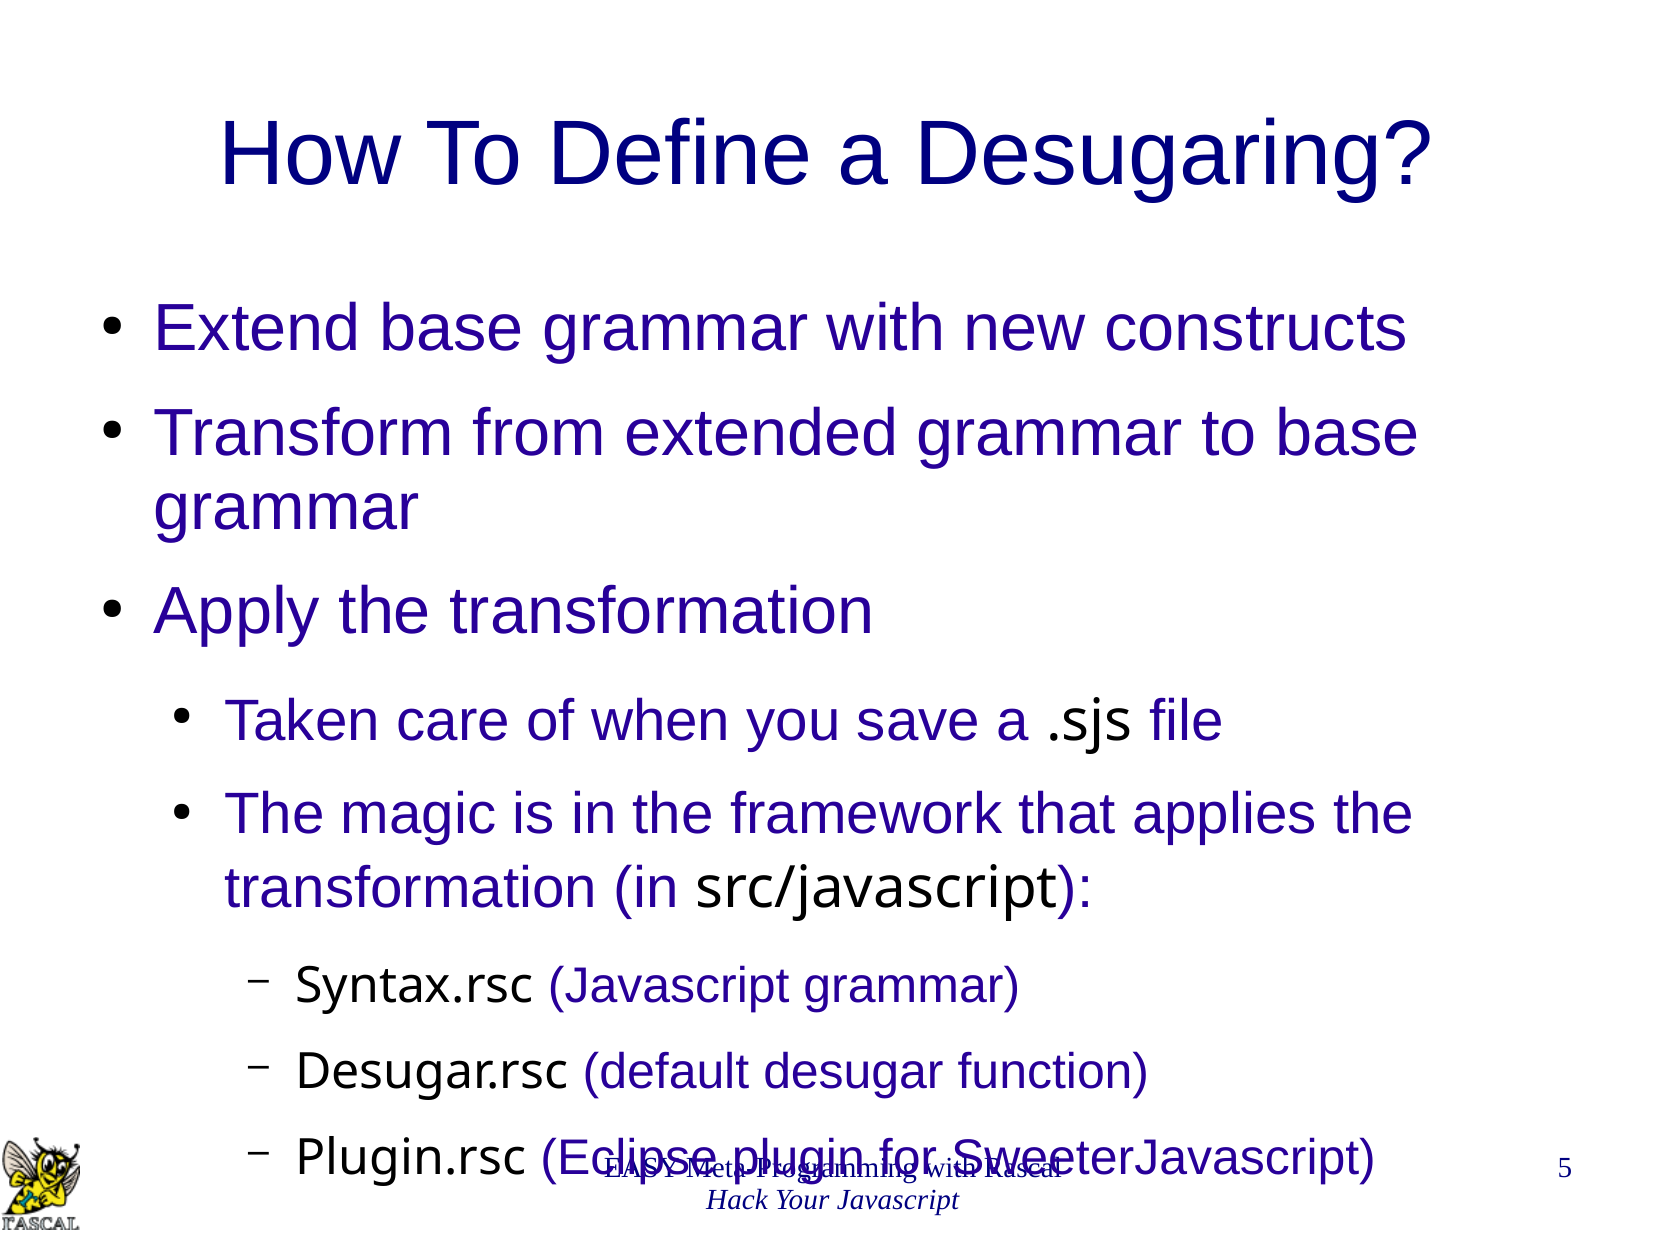

# How To Define a Desugaring?
Extend base grammar with new constructs
Transform from extended grammar to base grammar
Apply the transformation
Taken care of when you save a .sjs file
The magic is in the framework that applies the transformation (in src/javascript):
Syntax.rsc (Javascript grammar)
Desugar.rsc (default desugar function)
Plugin.rsc (Eclipse plugin for SweeterJavascript)
5